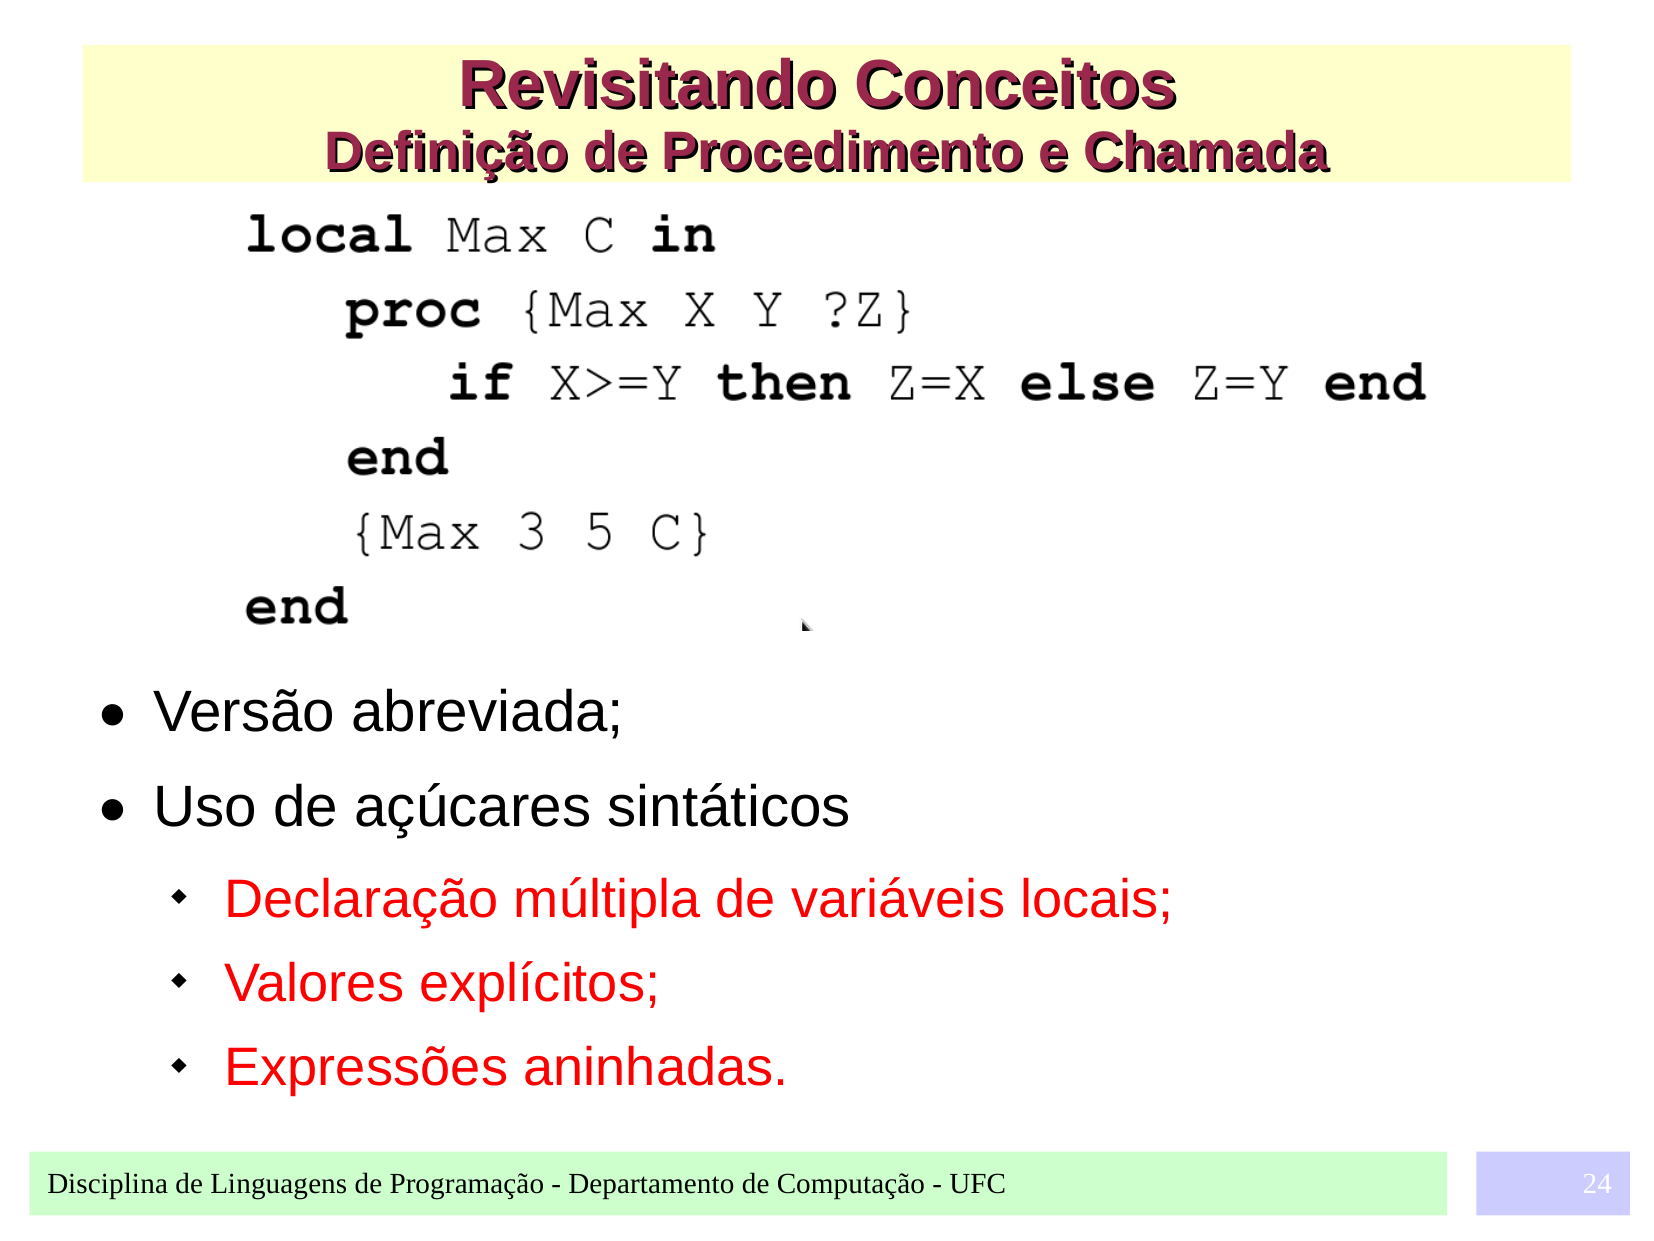

# Revisitando Conceitos Definição de Procedimento e Chamada
Versão abreviada;
Uso de açúcares sintáticos
Declaração múltipla de variáveis locais;
Valores explícitos;
Expressões aninhadas.
Disciplina de Linguagens de Programação - Departamento de Computação - UFC
24